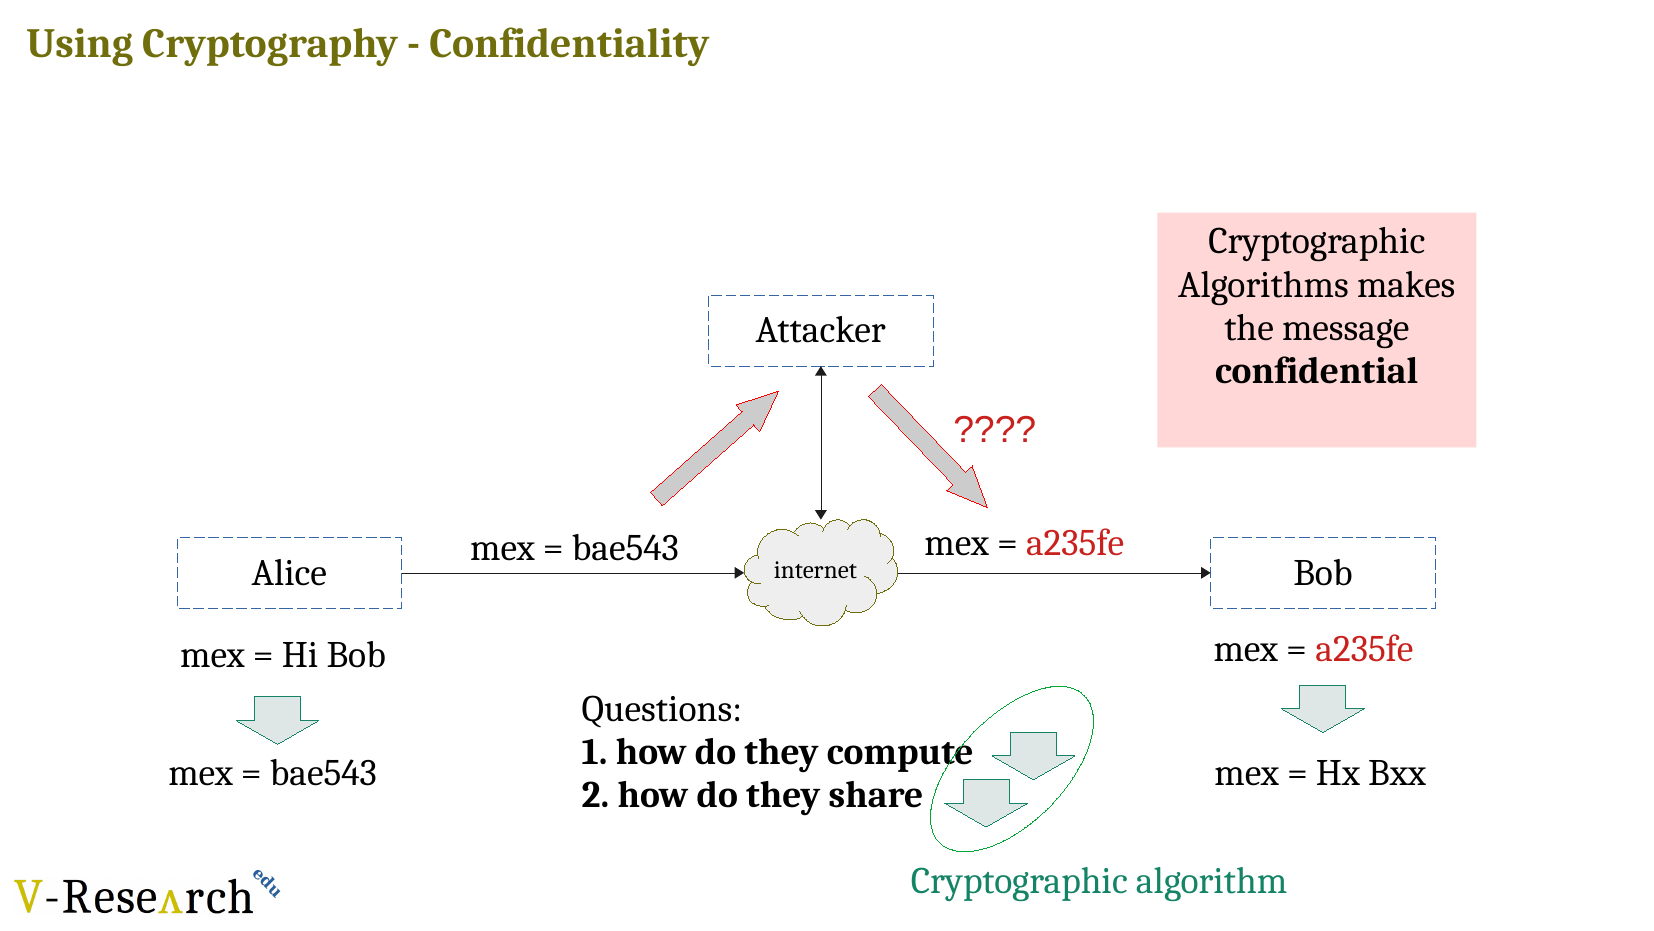

Using Cryptography - Confidentiality
Cryptographic Algorithms makes the message confidential
Attacker
????
mex = a235fe
mex = bae543
internet
Alice
Bob
mex = a235fe
mex = Hi Bob
Questions:
1. how do they compute
2. how do they share
mex = bae543
mex = Hx Bxx
edu
Cryptographic algorithm